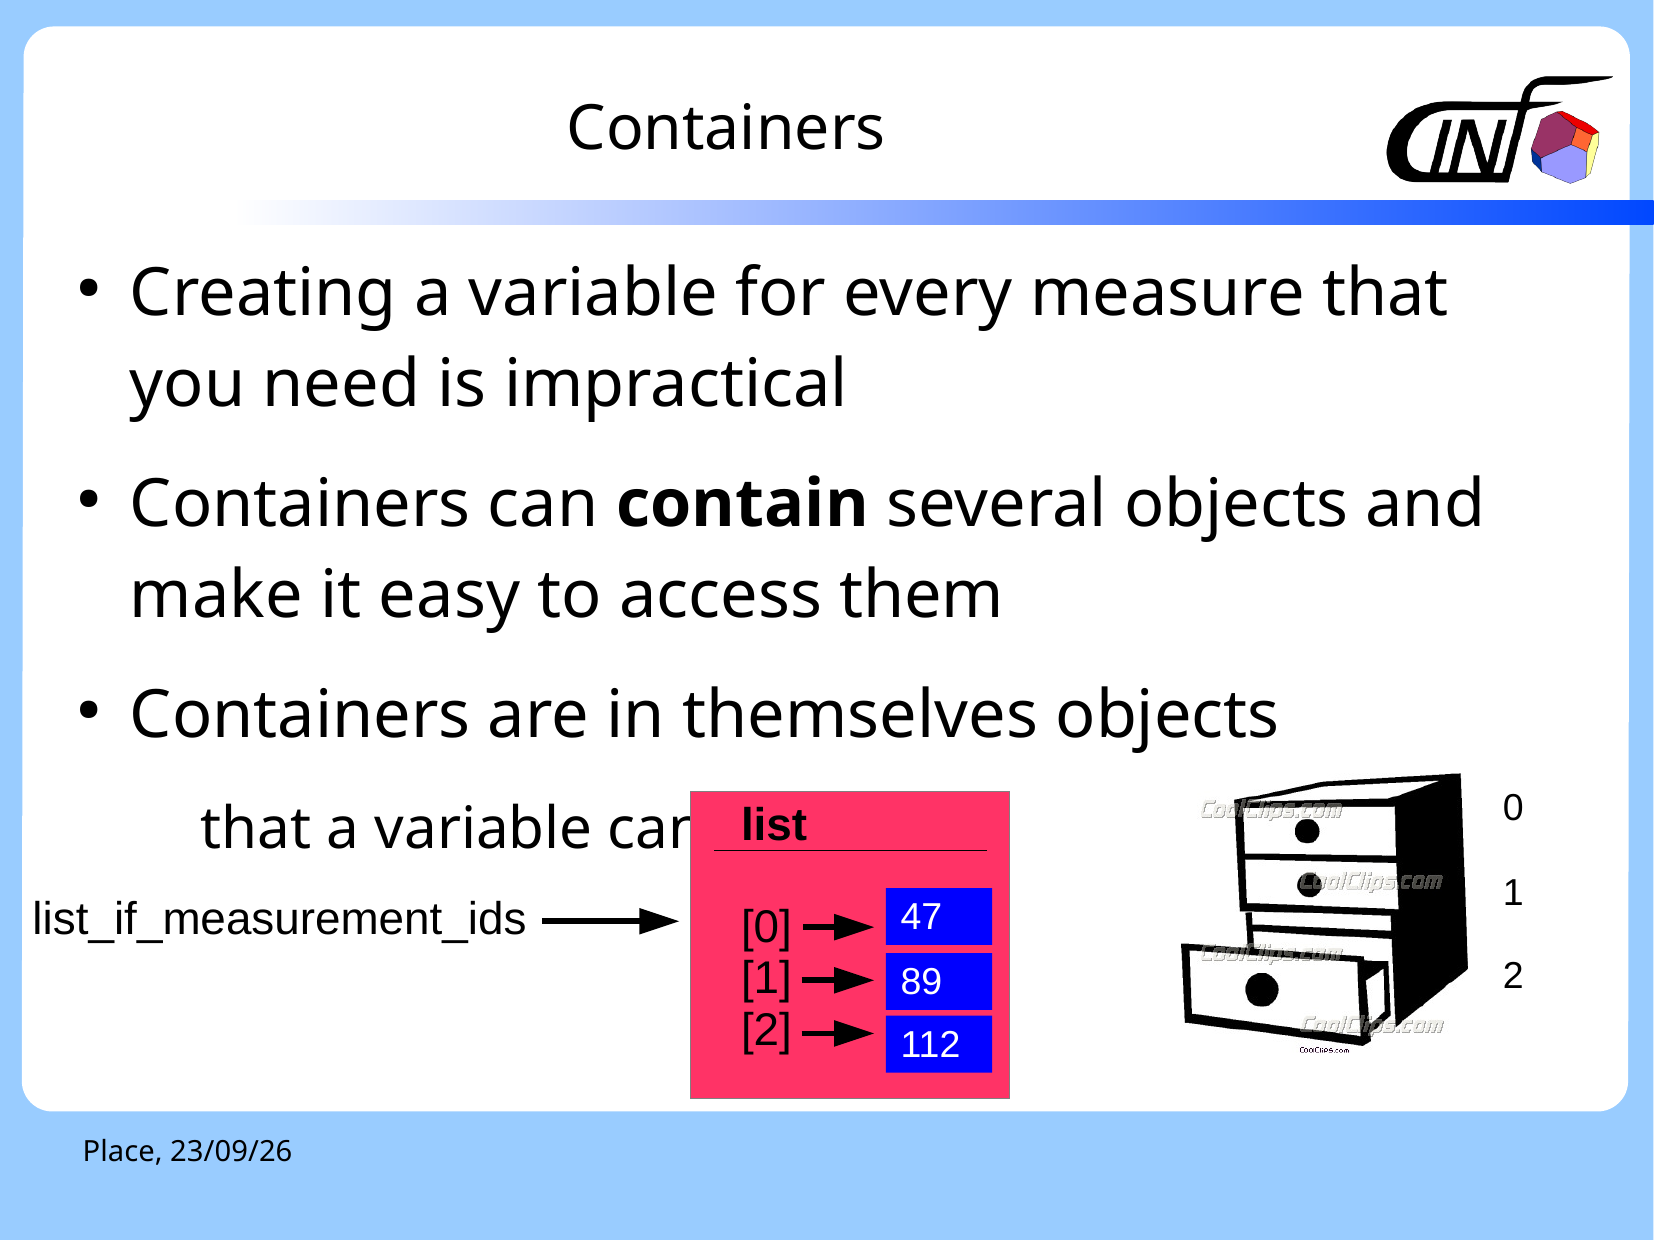

# Containers
Creating a variable for every measure that you need is impractical
Containers can contain several objects and make it easy to access them
Containers are in themselves objects
that a variable can point to
0
1
2
list
[0]
[1]
[2]
list_if_measurement_ids
47
89
112